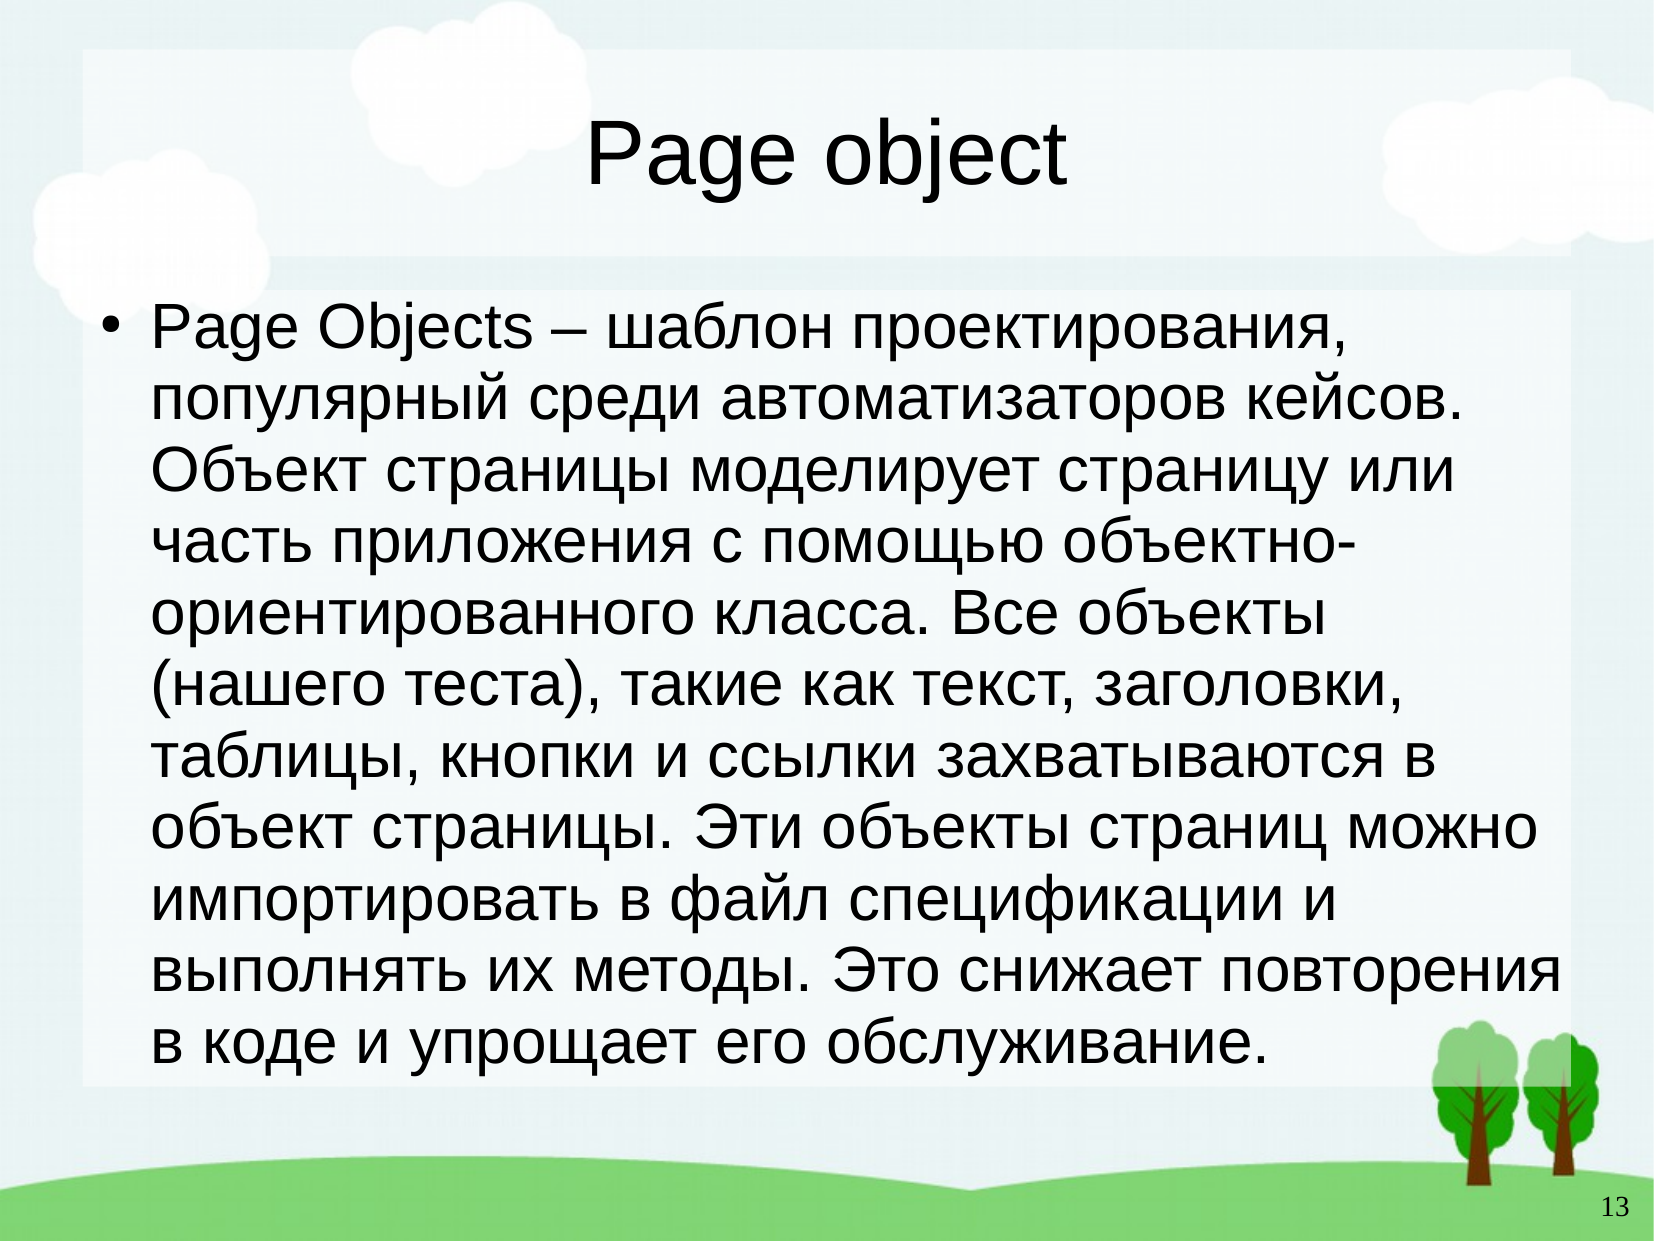

# Page object
Page Objects – шаблон проектирования, популярный среди автоматизаторов кейсов. Объект страницы моделирует страницу или часть приложения с помощью объектно-ориентированного класса. Все объекты (нашего теста), такие как текст, заголовки, таблицы, кнопки и ссылки захватываются в объект страницы. Эти объекты страниц можно импортировать в файл спецификации и выполнять их методы. Это снижает повторения в коде и упрощает его обслуживание.
13